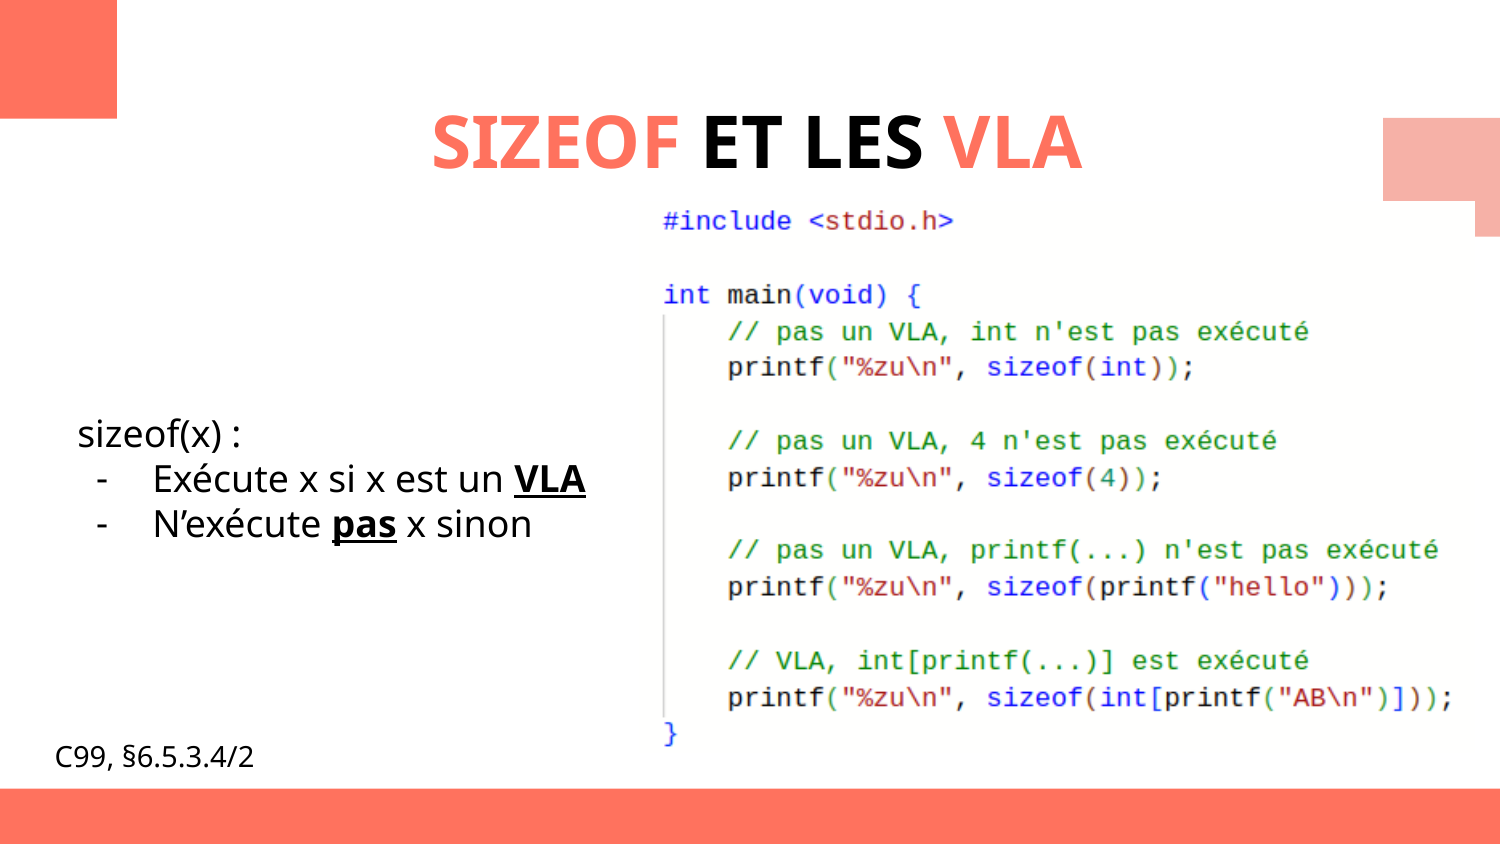

# SIZEOF ET LES VLA
sizeof(x) :
Exécute x si x est un VLA
N’exécute pas x sinon
C99, §6.5.3.4/2